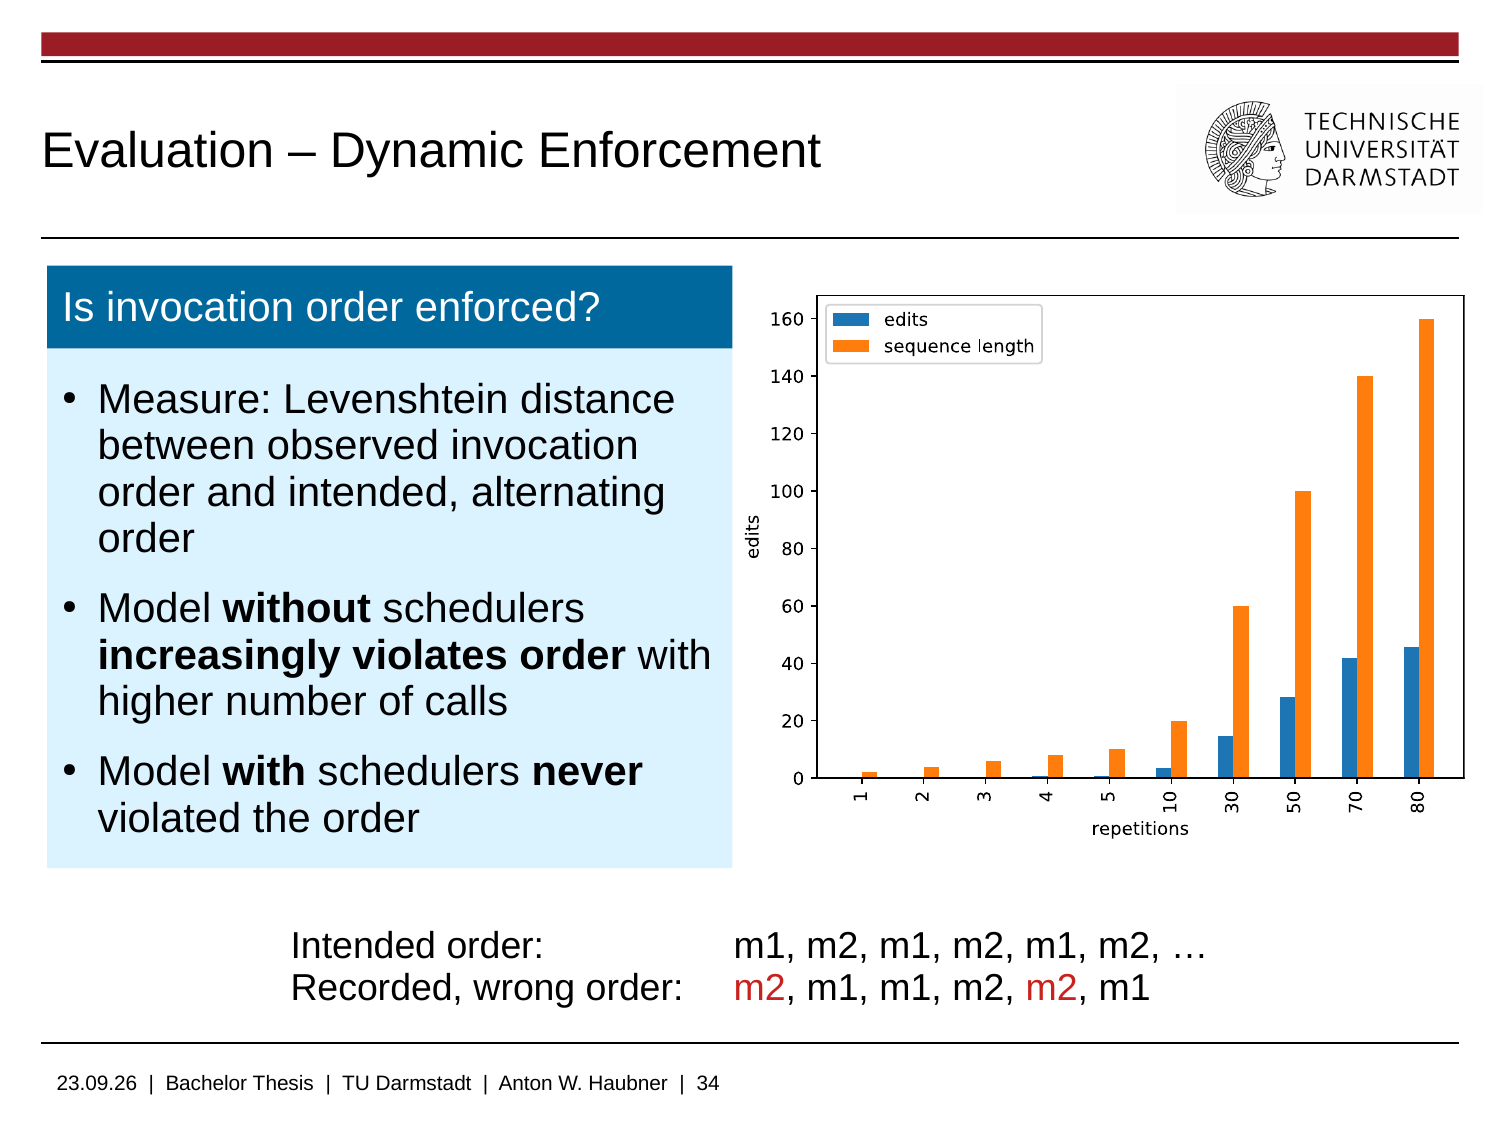

# Evaluation – Dynamic Enforcement
Is invocation order enforced?
Measure: Levenshtein distance between observed invocation
order and intended, alternating order
Model without schedulers increasingly violates order with
higher number of calls
Model with schedulers never violated the order
Intended order: 			m1, m2, m1, m2, m1, m2, …
Recorded, wrong order: 	m2, m1, m1, m2, m2, m1